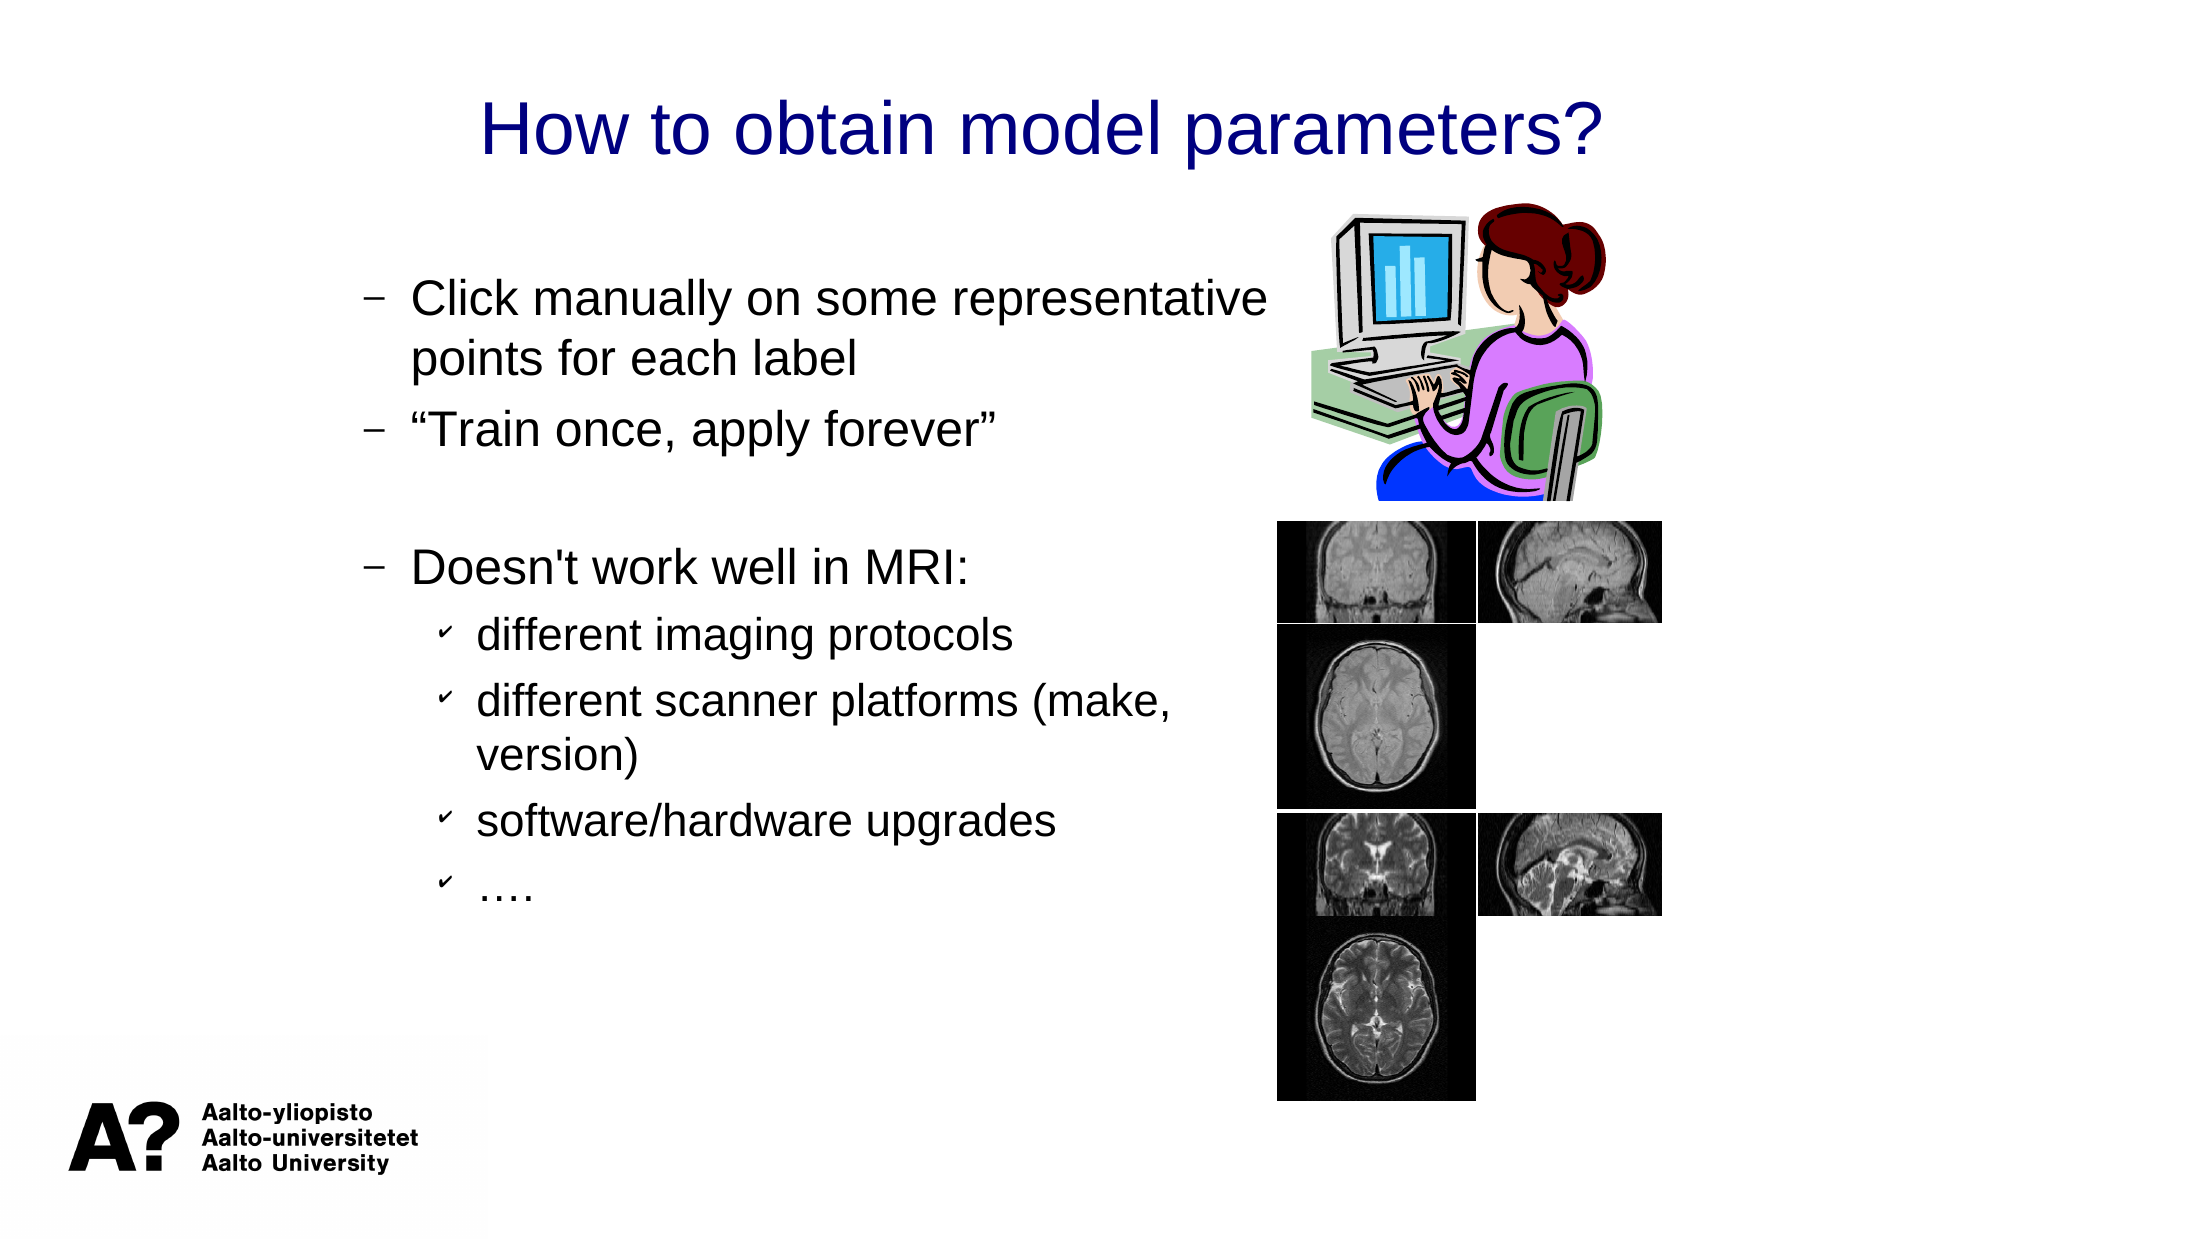

# How to obtain model parameters?
Click manually on some representative points for each label
“Train once, apply forever”
Doesn't work well in MRI:
different imaging protocols
different scanner platforms (make, version)
software/hardware upgrades
….